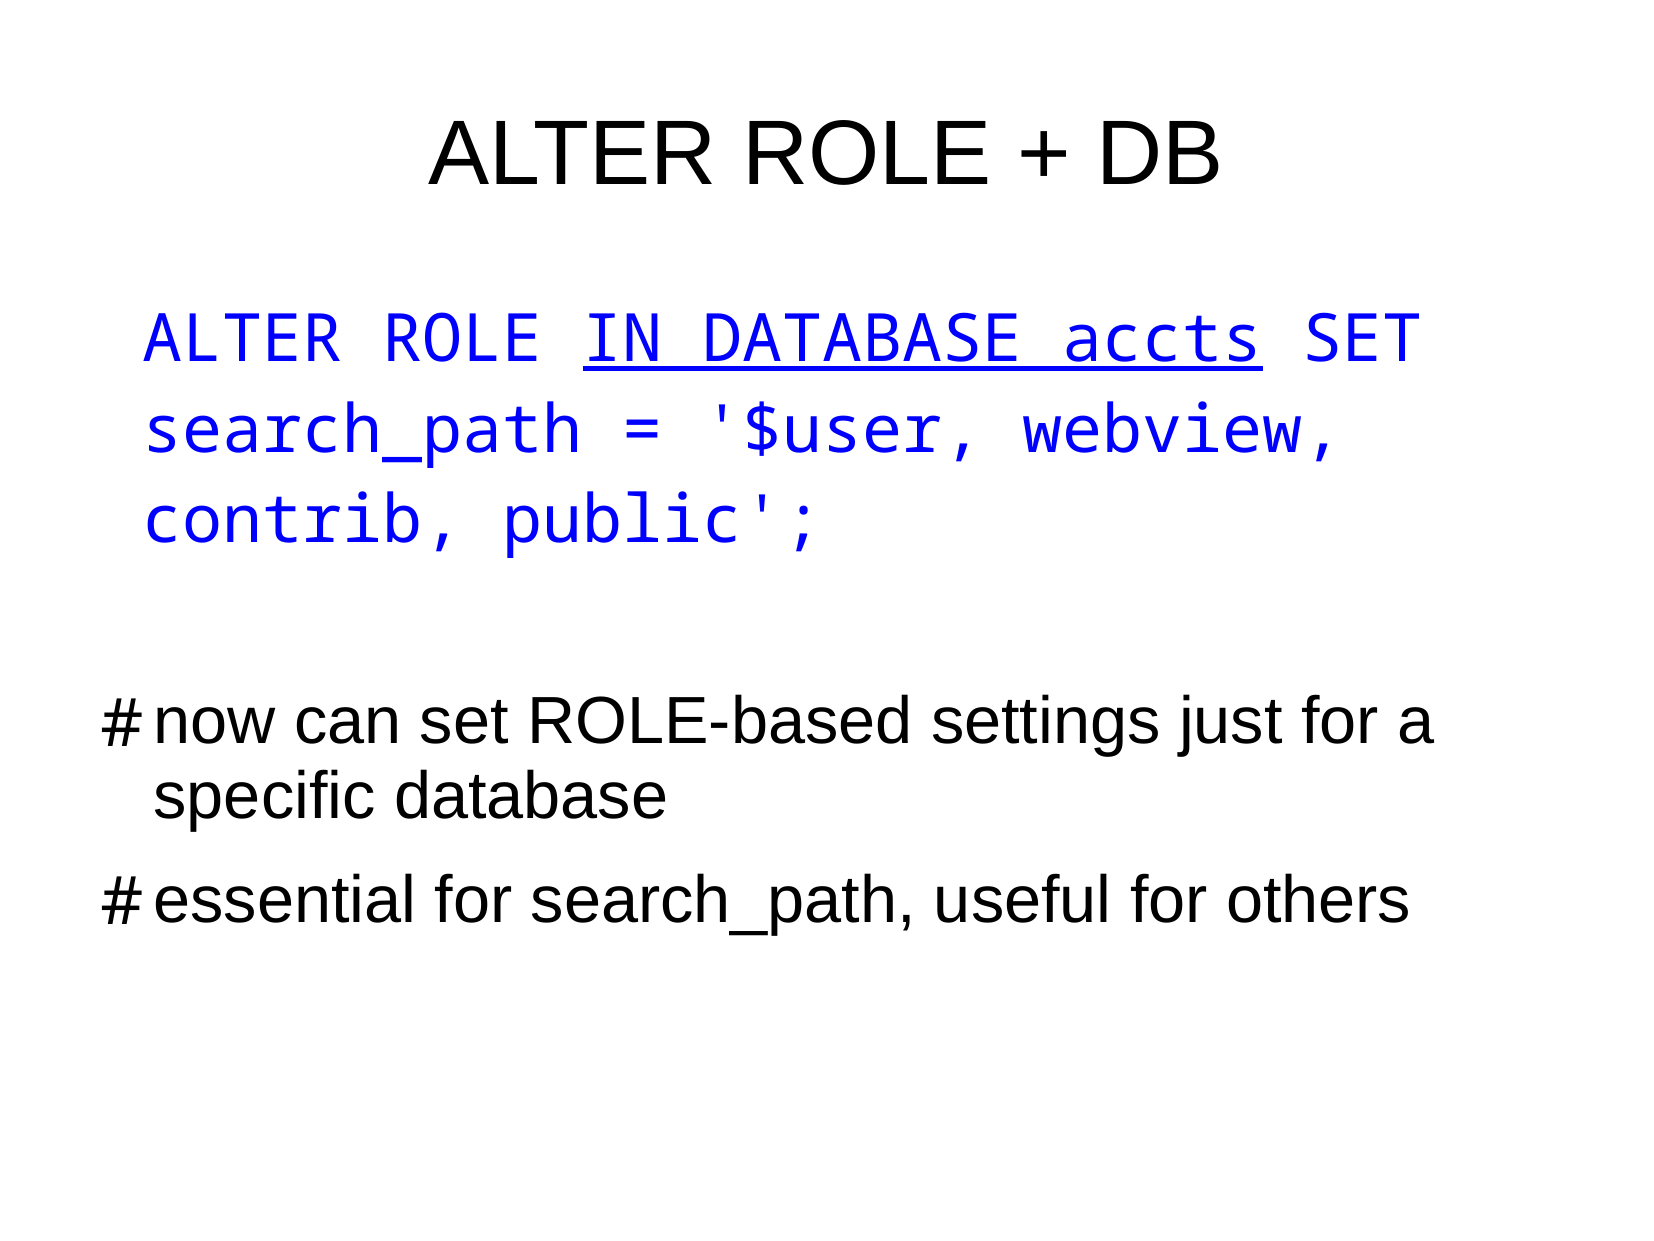

# ALTER ROLE + DB
ALTER ROLE IN DATABASE accts SET search_path = '$user, webview, contrib, public';
now can set ROLE-based settings just for a specific database
essential for search_path, useful for others